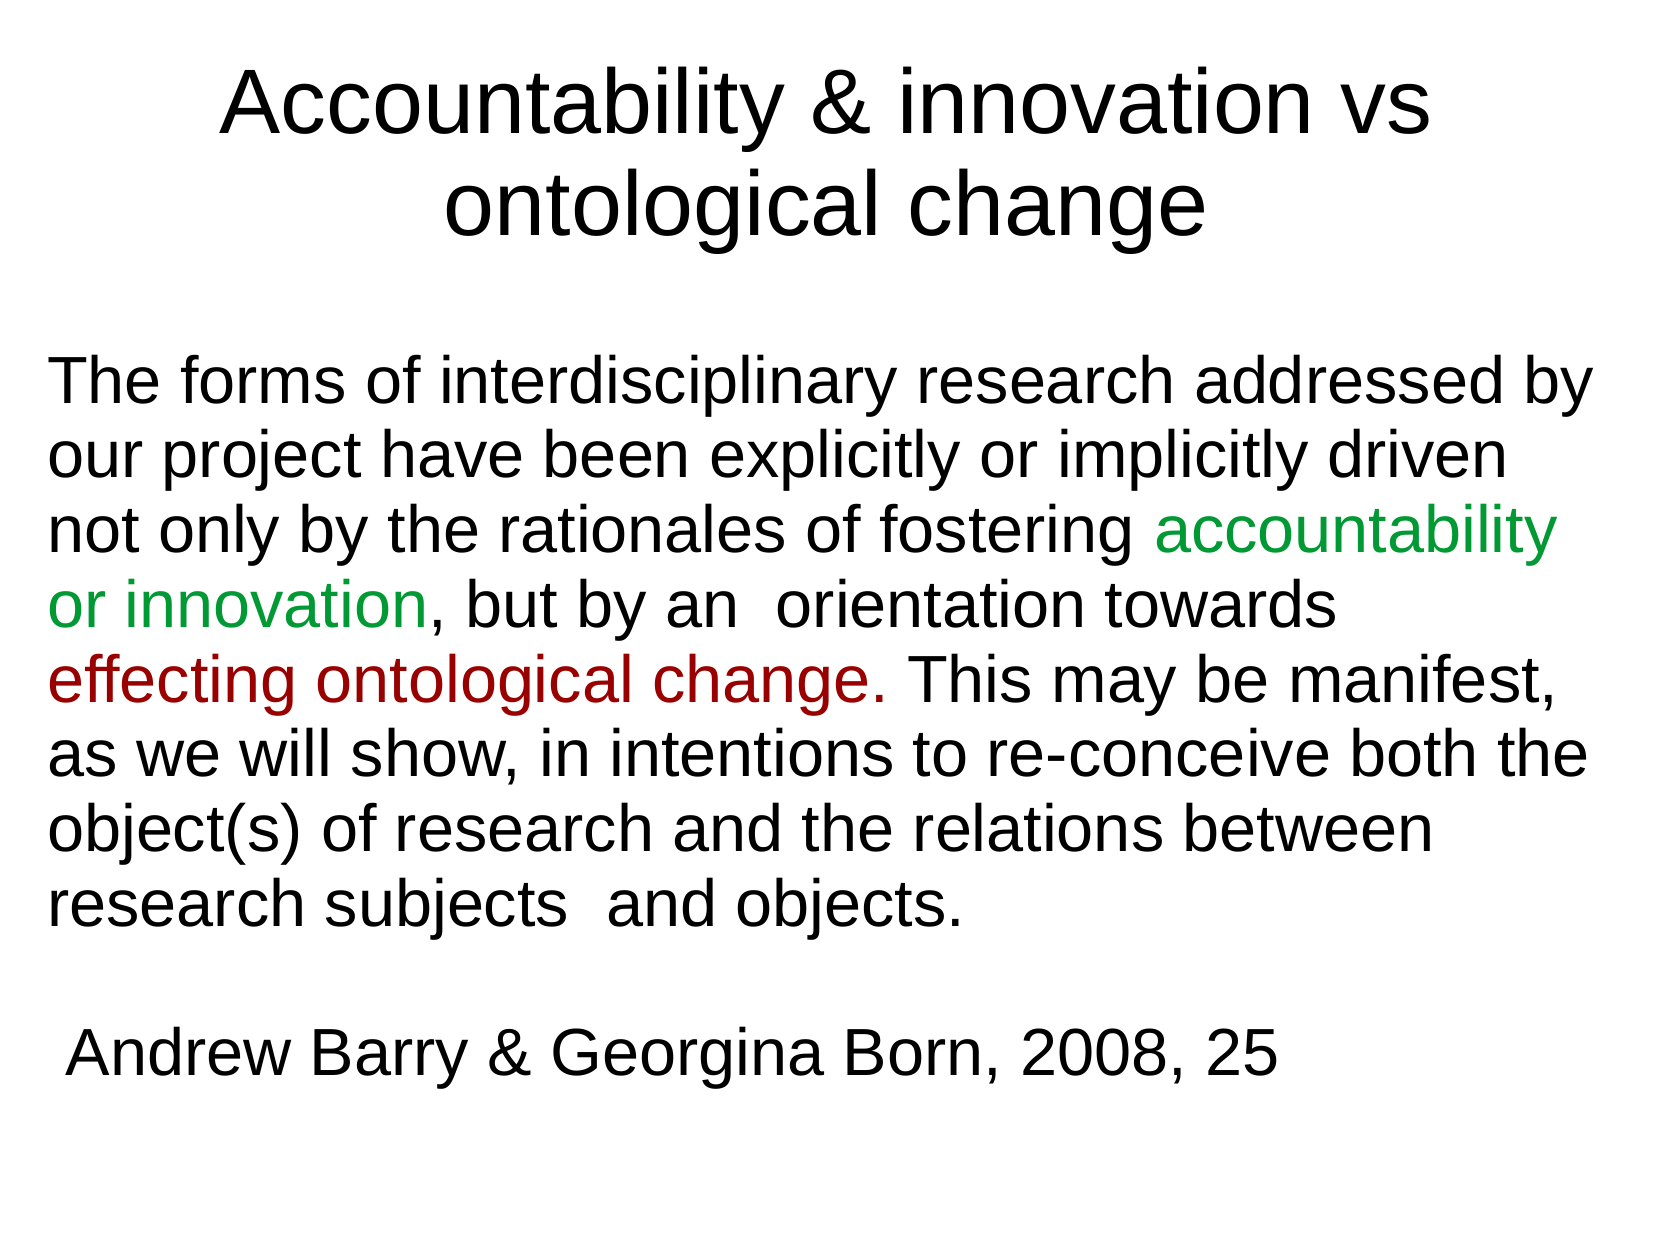

# Accountability & innovation vs ontological change
The forms of interdisciplinary research addressed by our project have been explicitly or implicitly driven not only by the rationales of fostering accountability or innovation, but by an orientation towards effecting ontological change. This may be manifest, as we will show, in intentions to re-conceive both the object(s) of research and the relations between research subjects and objects.
 Andrew Barry & Georgina Born, 2008, 25